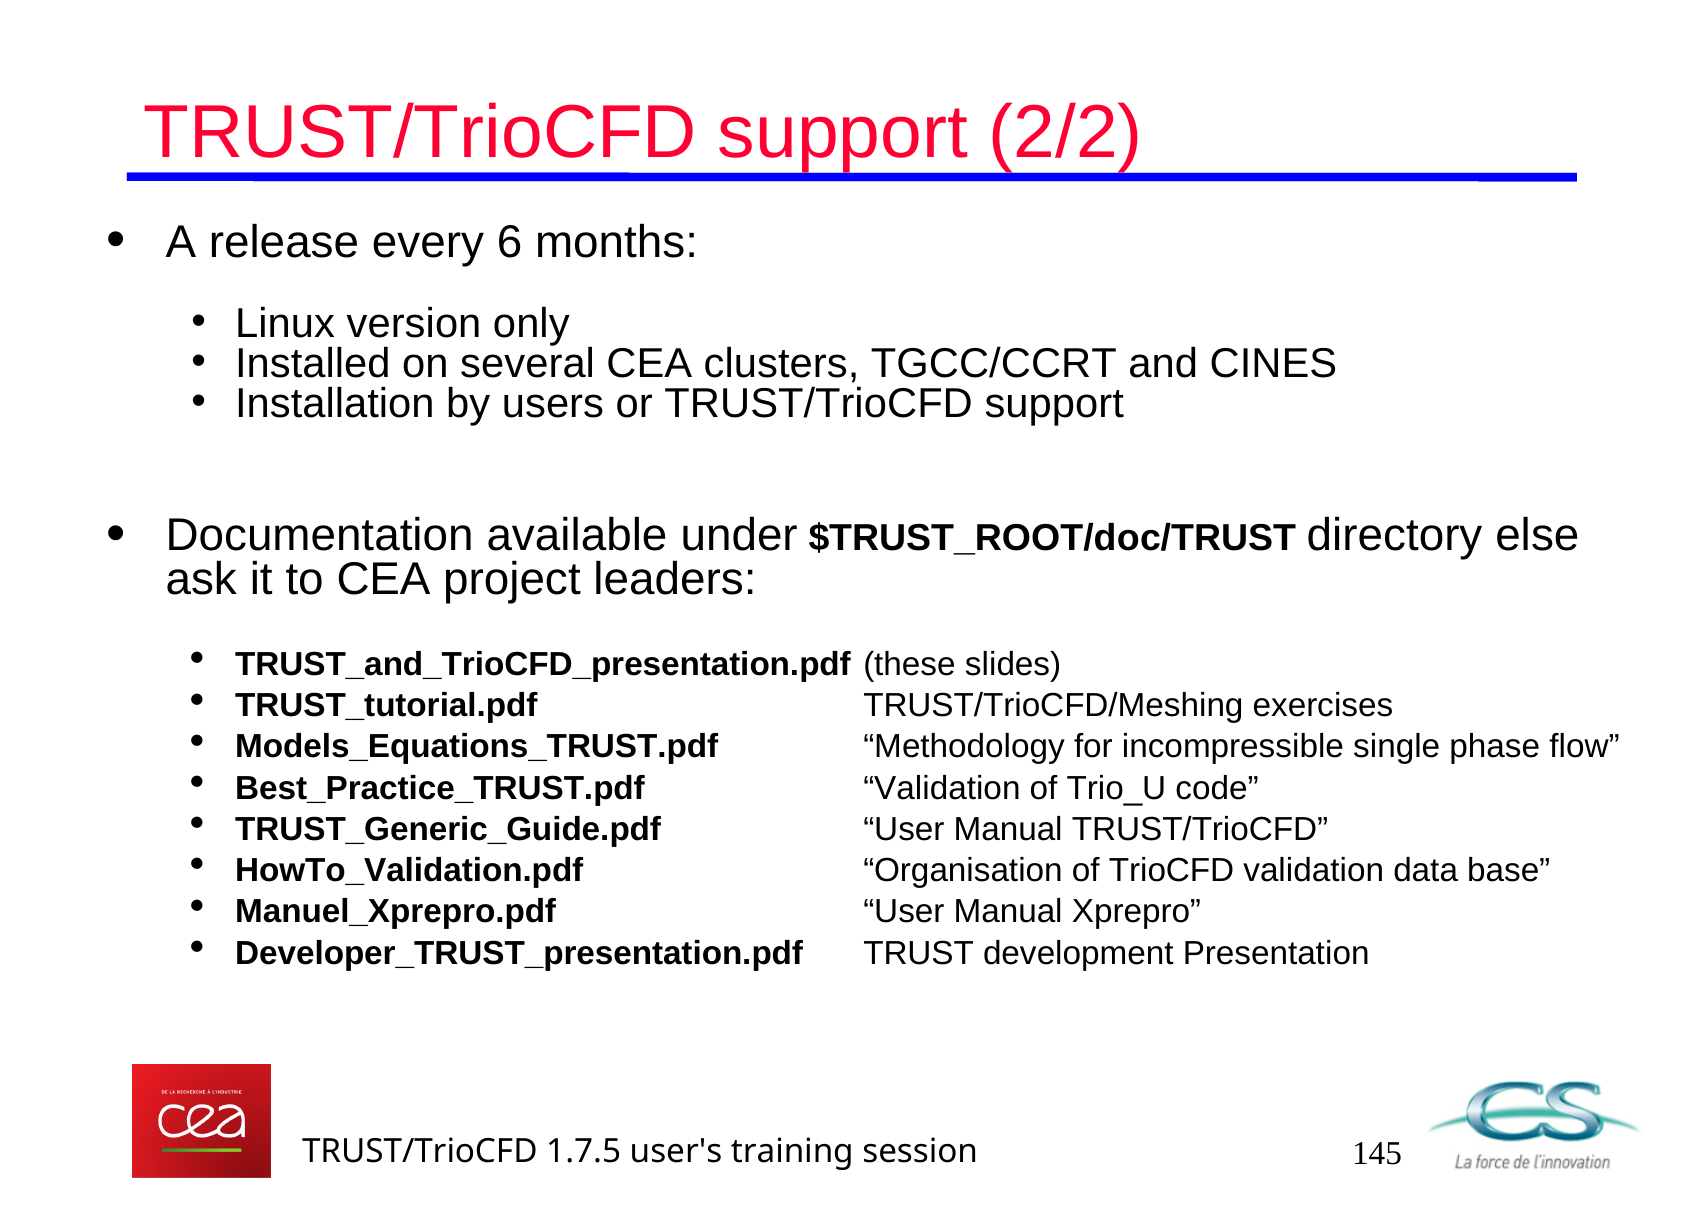

# TRUST/TrioCFD support (2/2)
A release every 6 months:
Linux version only
Installed on several CEA clusters, TGCC/CCRT and CINES
Installation by users or TRUST/TrioCFD support
Documentation available under $TRUST_ROOT/doc/TRUST directory else ask it to CEA project leaders:
TRUST_and_TrioCFD_presentation.pdf 	(these slides)
TRUST_tutorial.pdf					TRUST/TrioCFD/Meshing exercises
Models_Equations_TRUST.pdf 		“Methodology for incompressible single phase flow”
Best_Practice_TRUST.pdf 			“Validation of Trio_U code”
TRUST_Generic_Guide.pdf 			“User Manual TRUST/TrioCFD”
HowTo_Validation.pdf				“Organisation of TrioCFD validation data base”
Manuel_Xprepro.pdf 				“User Manual Xprepro”
Developer_TRUST_presentation.pdf 	TRUST development Presentation
TRUST/TrioCFD 1.7.5 user's training session
145